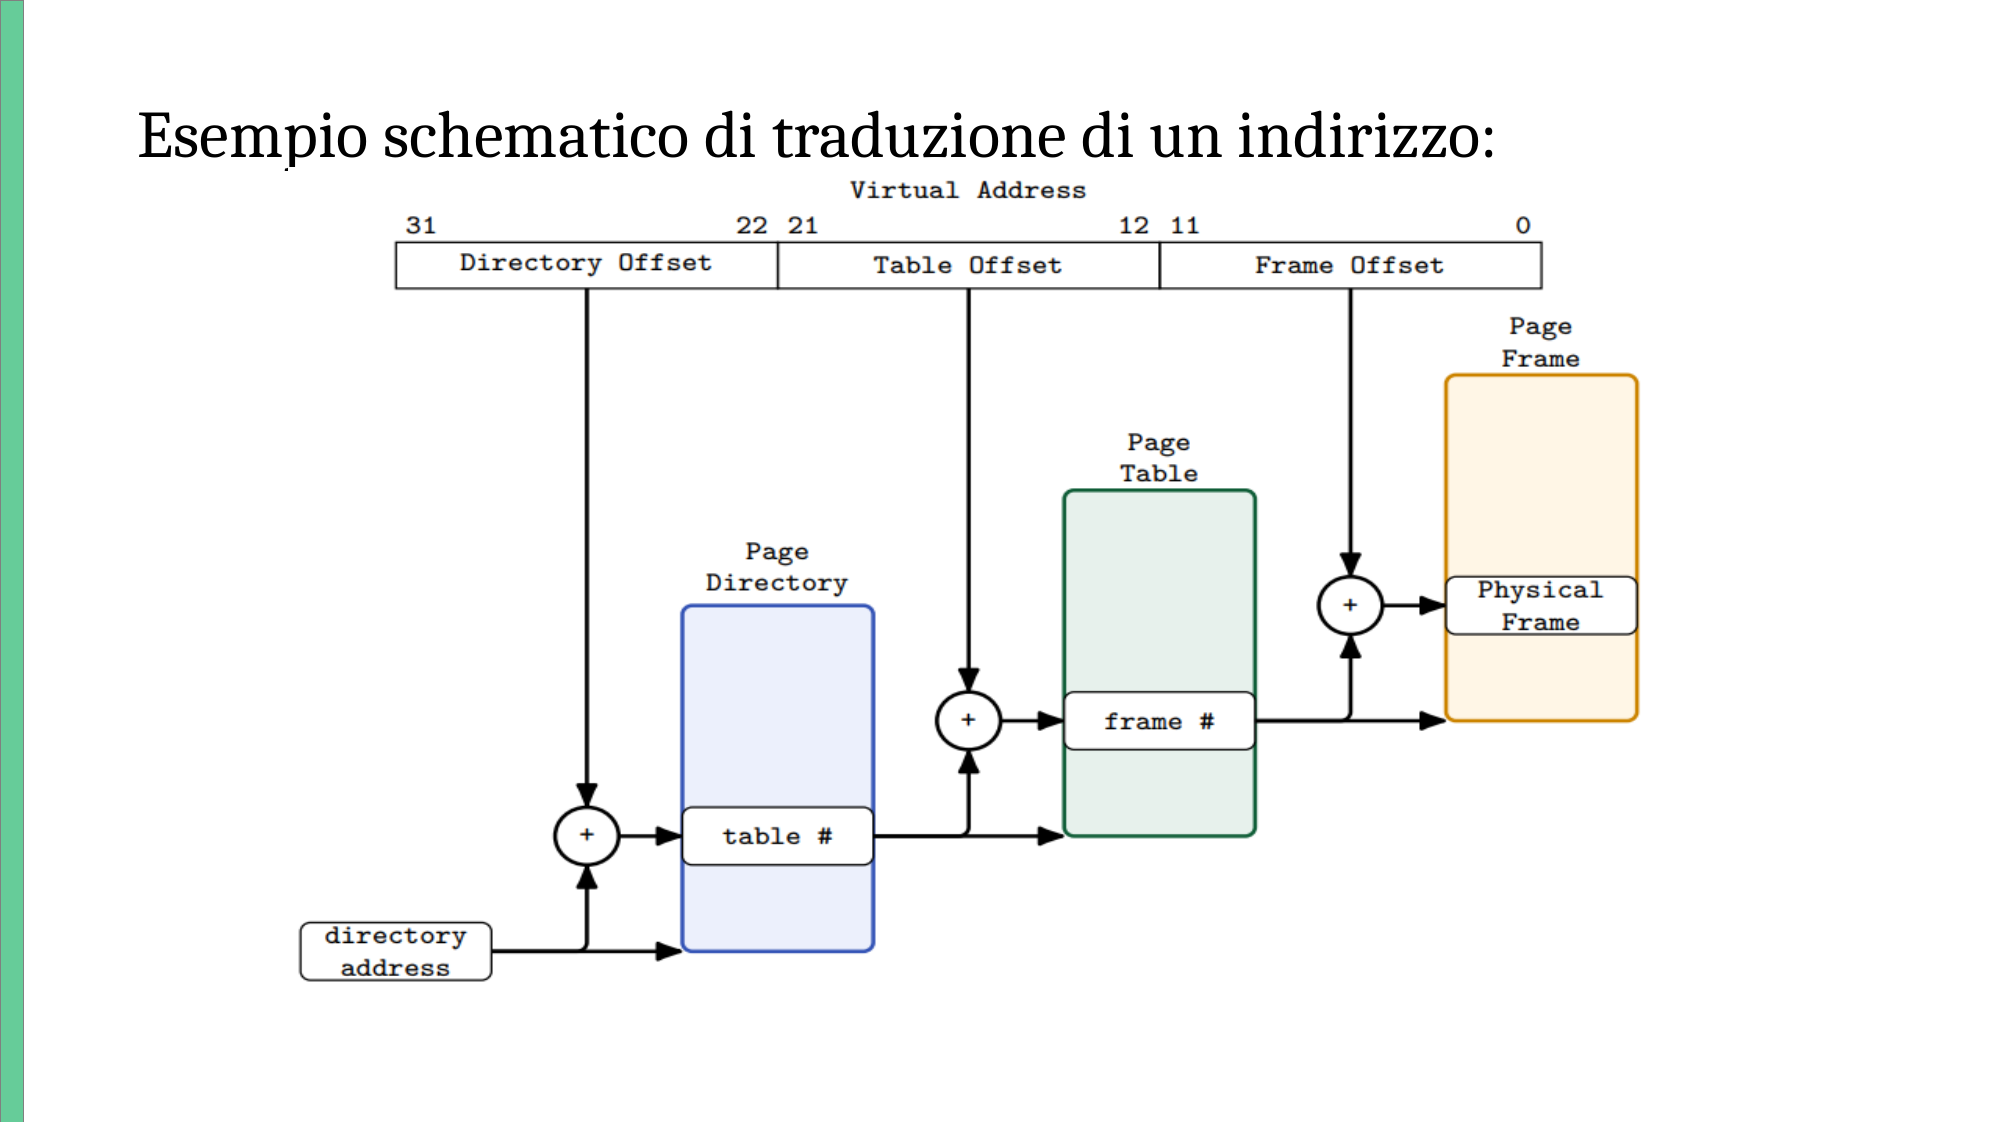

# Esempio schematico di traduzione di un indirizzo: